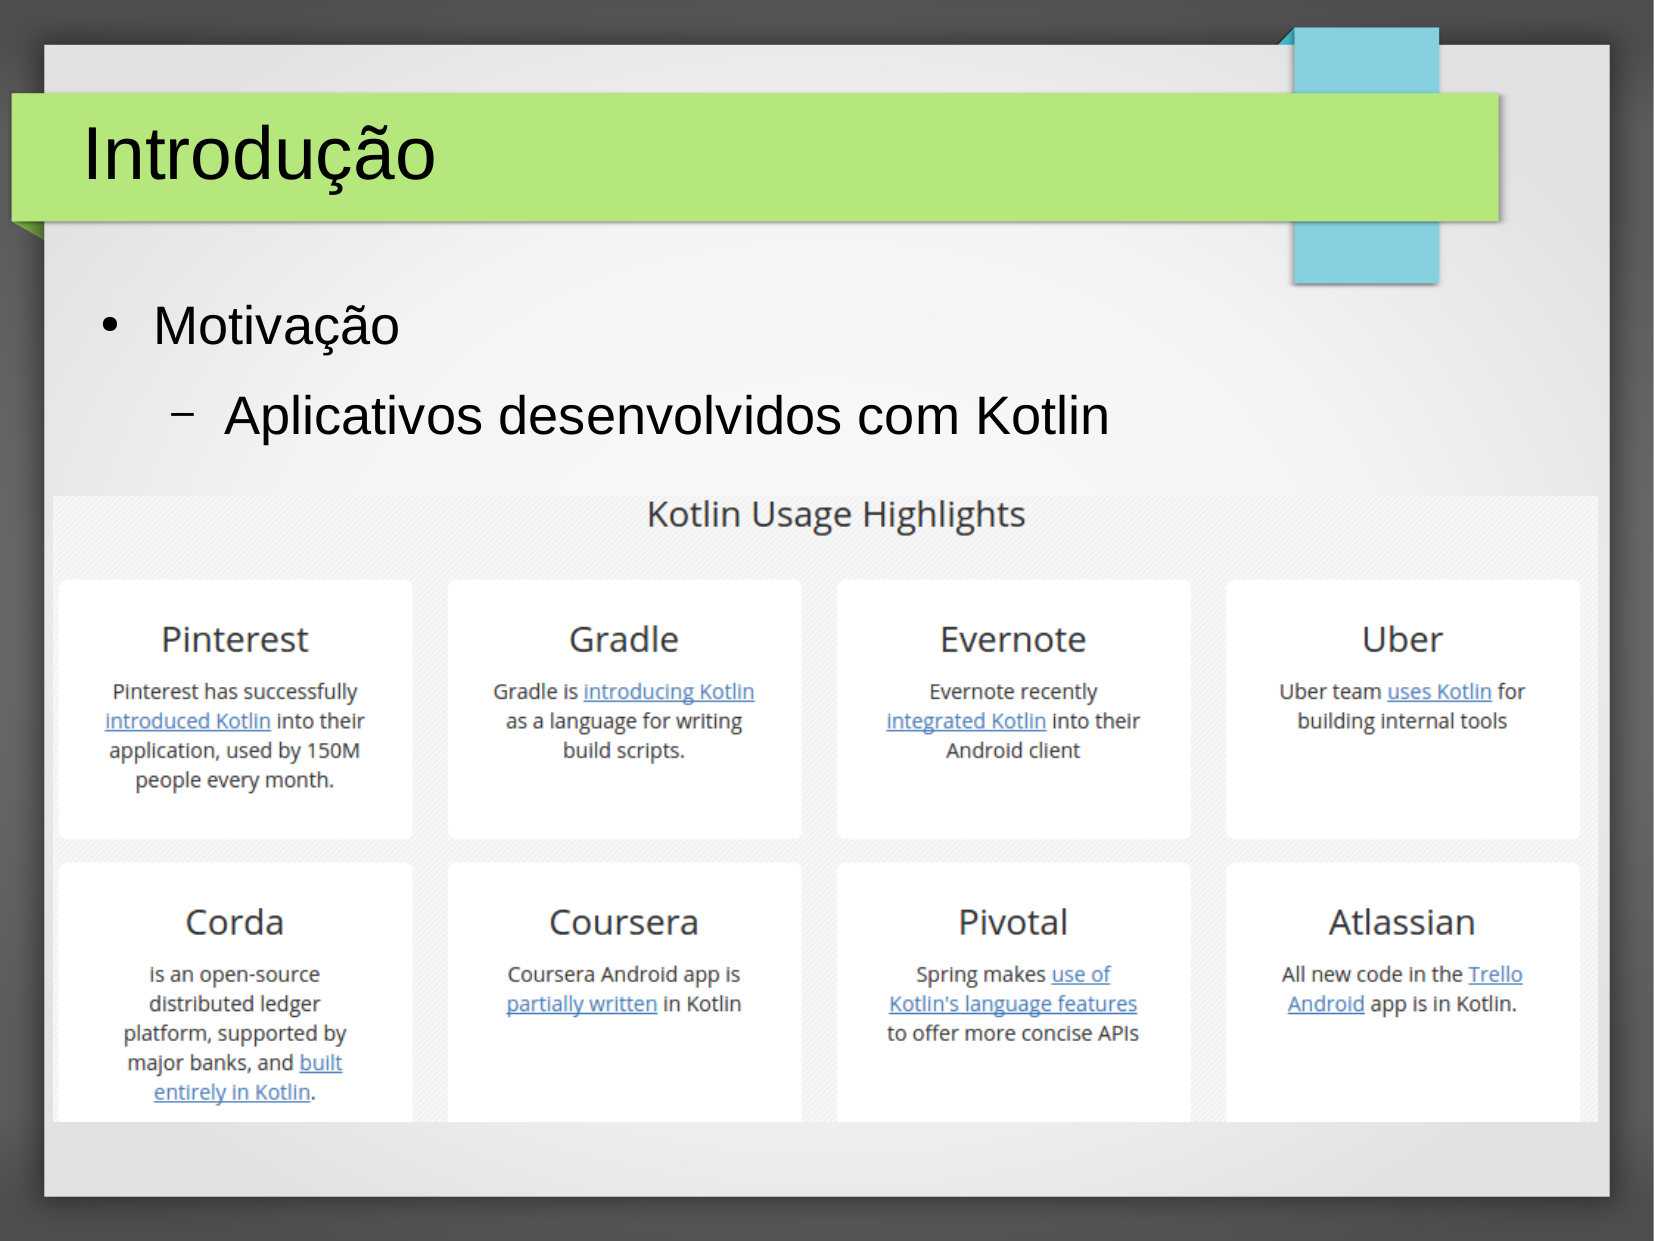

# Introdução
Motivação
Aplicativos desenvolvidos com Kotlin